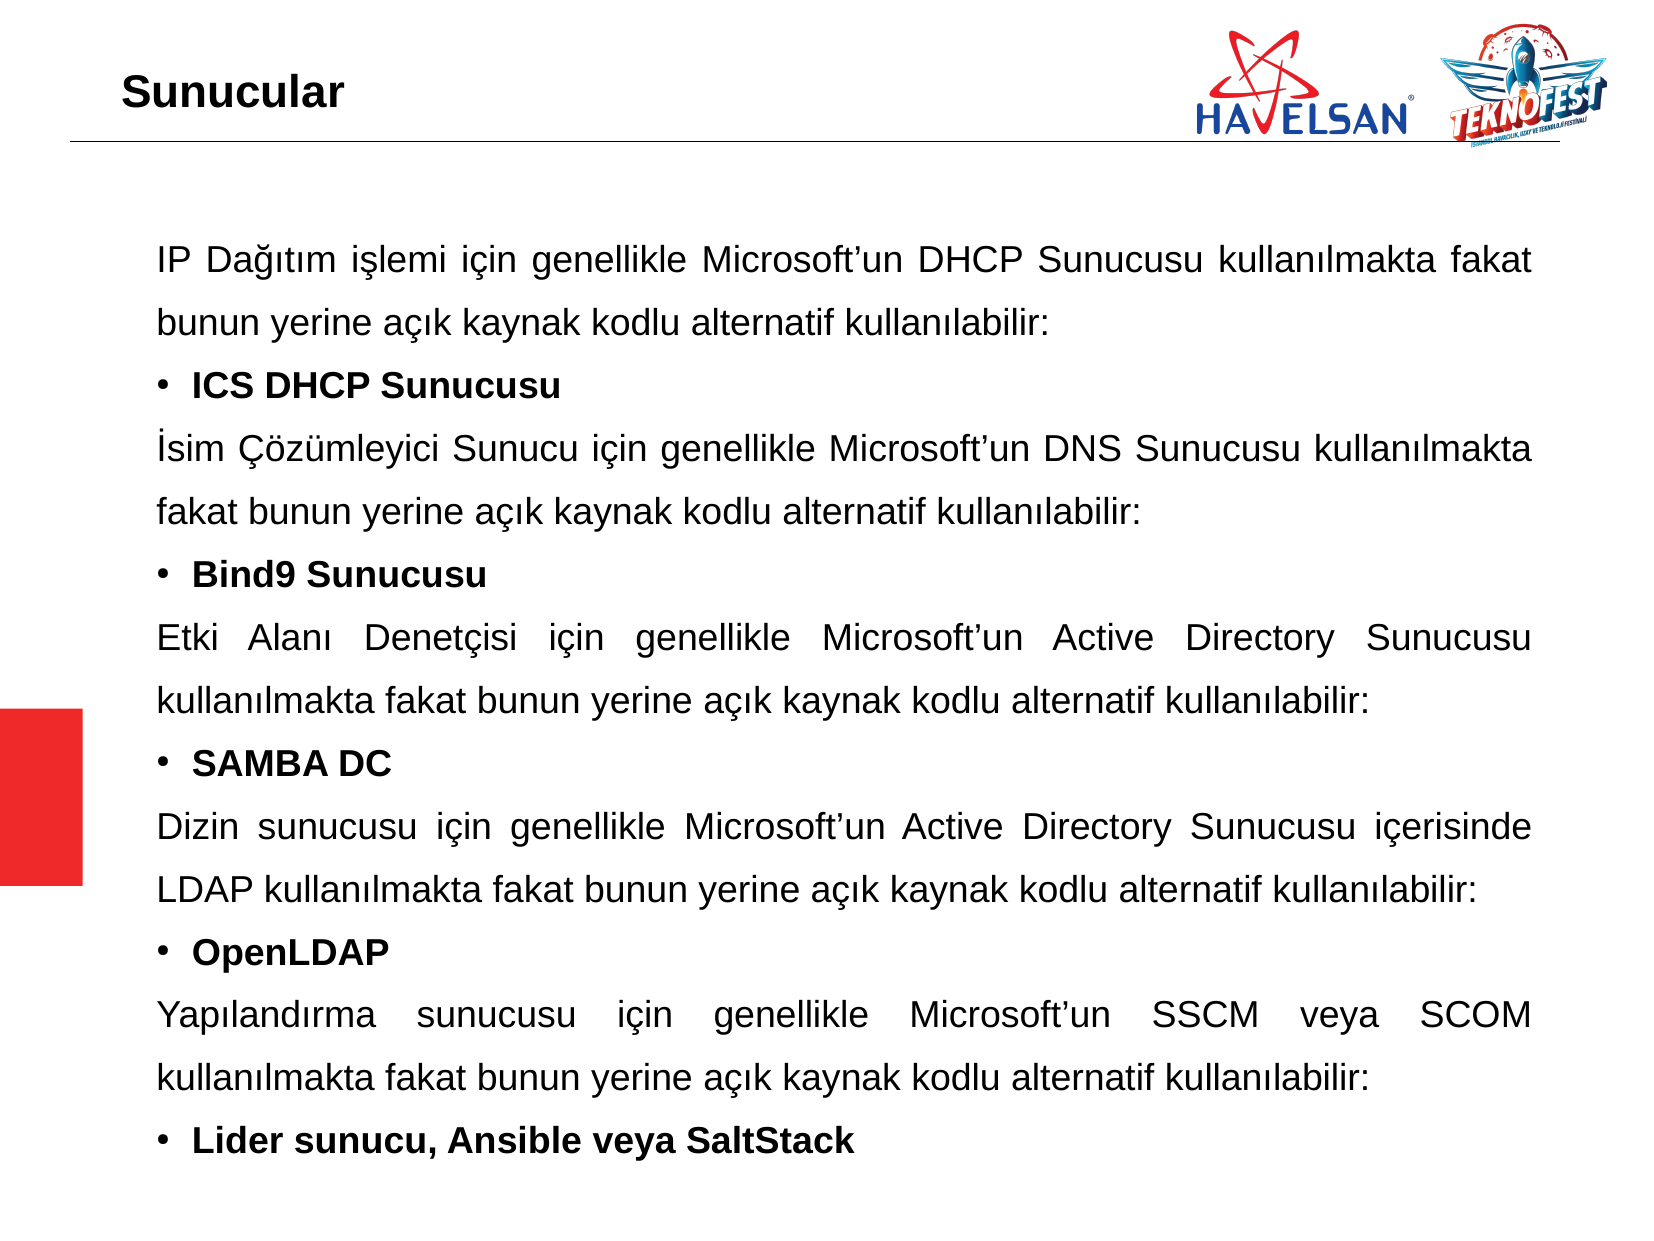

Sunucular
IP Dağıtım işlemi için genellikle Microsoft’un DHCP Sunucusu kullanılmakta fakat bunun yerine açık kaynak kodlu alternatif kullanılabilir:
ICS DHCP Sunucusu
İsim Çözümleyici Sunucu için genellikle Microsoft’un DNS Sunucusu kullanılmakta fakat bunun yerine açık kaynak kodlu alternatif kullanılabilir:
Bind9 Sunucusu
Etki Alanı Denetçisi için genellikle Microsoft’un Active Directory Sunucusu kullanılmakta fakat bunun yerine açık kaynak kodlu alternatif kullanılabilir:
SAMBA DC
Dizin sunucusu için genellikle Microsoft’un Active Directory Sunucusu içerisinde LDAP kullanılmakta fakat bunun yerine açık kaynak kodlu alternatif kullanılabilir:
OpenLDAP
Yapılandırma sunucusu için genellikle Microsoft’un SSCM veya SCOM kullanılmakta fakat bunun yerine açık kaynak kodlu alternatif kullanılabilir:
Lider sunucu, Ansible veya SaltStack